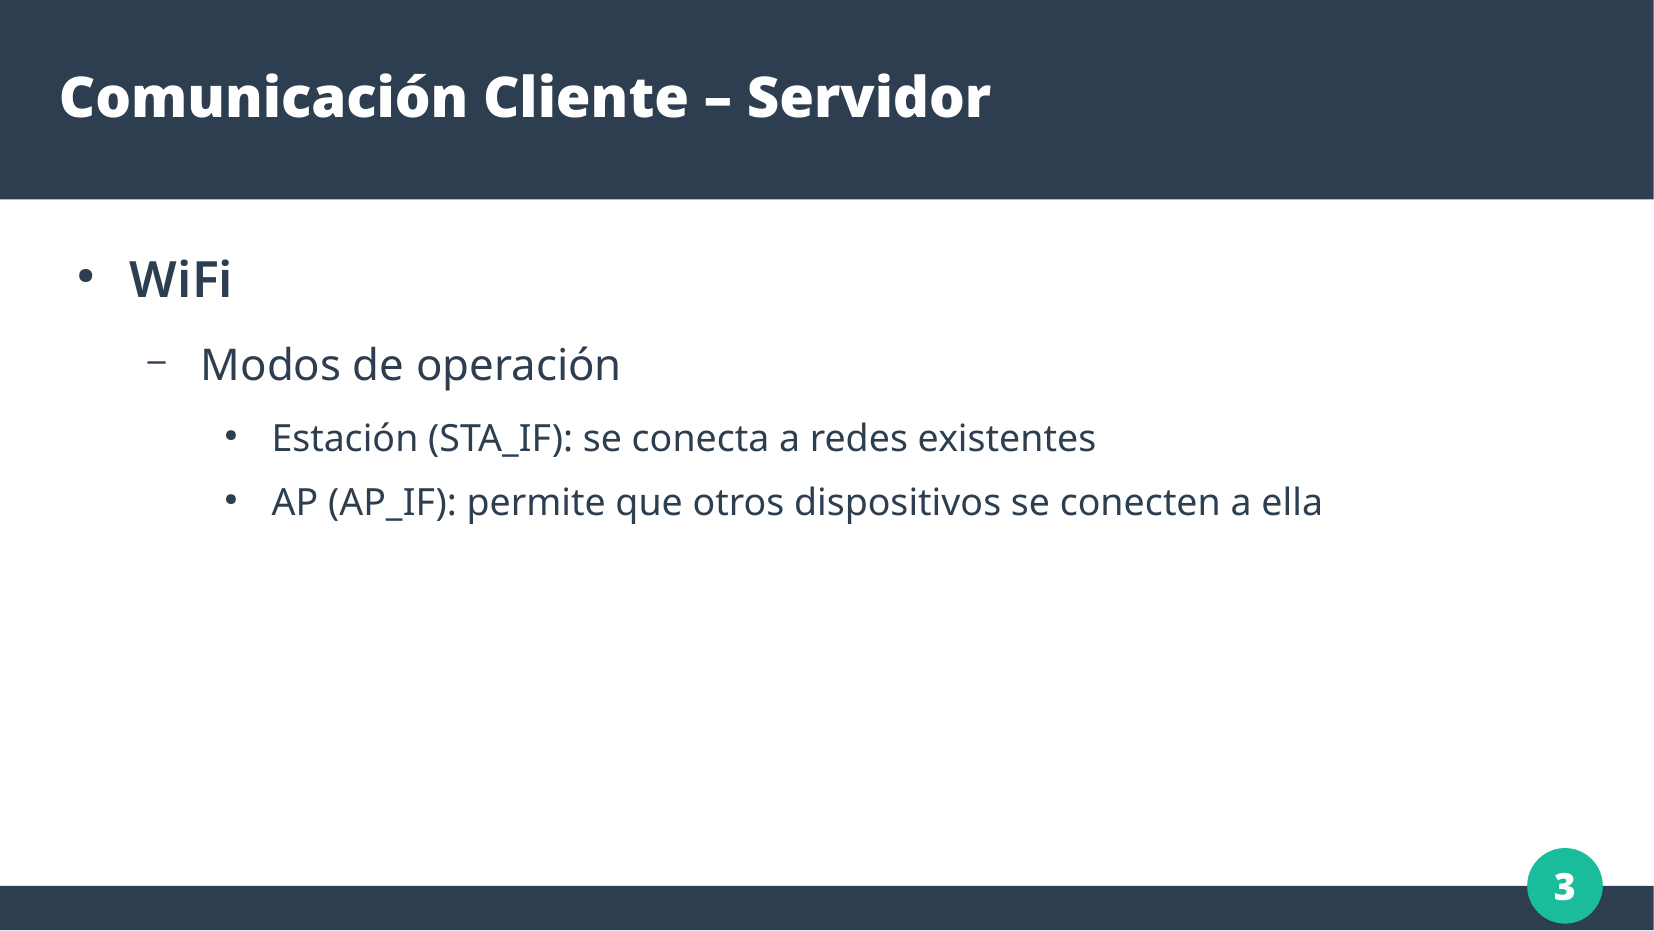

# Comunicación Cliente – Servidor
WiFi
Modos de operación
Estación (STA_IF): se conecta a redes existentes
AP (AP_IF): permite que otros dispositivos se conecten a ella